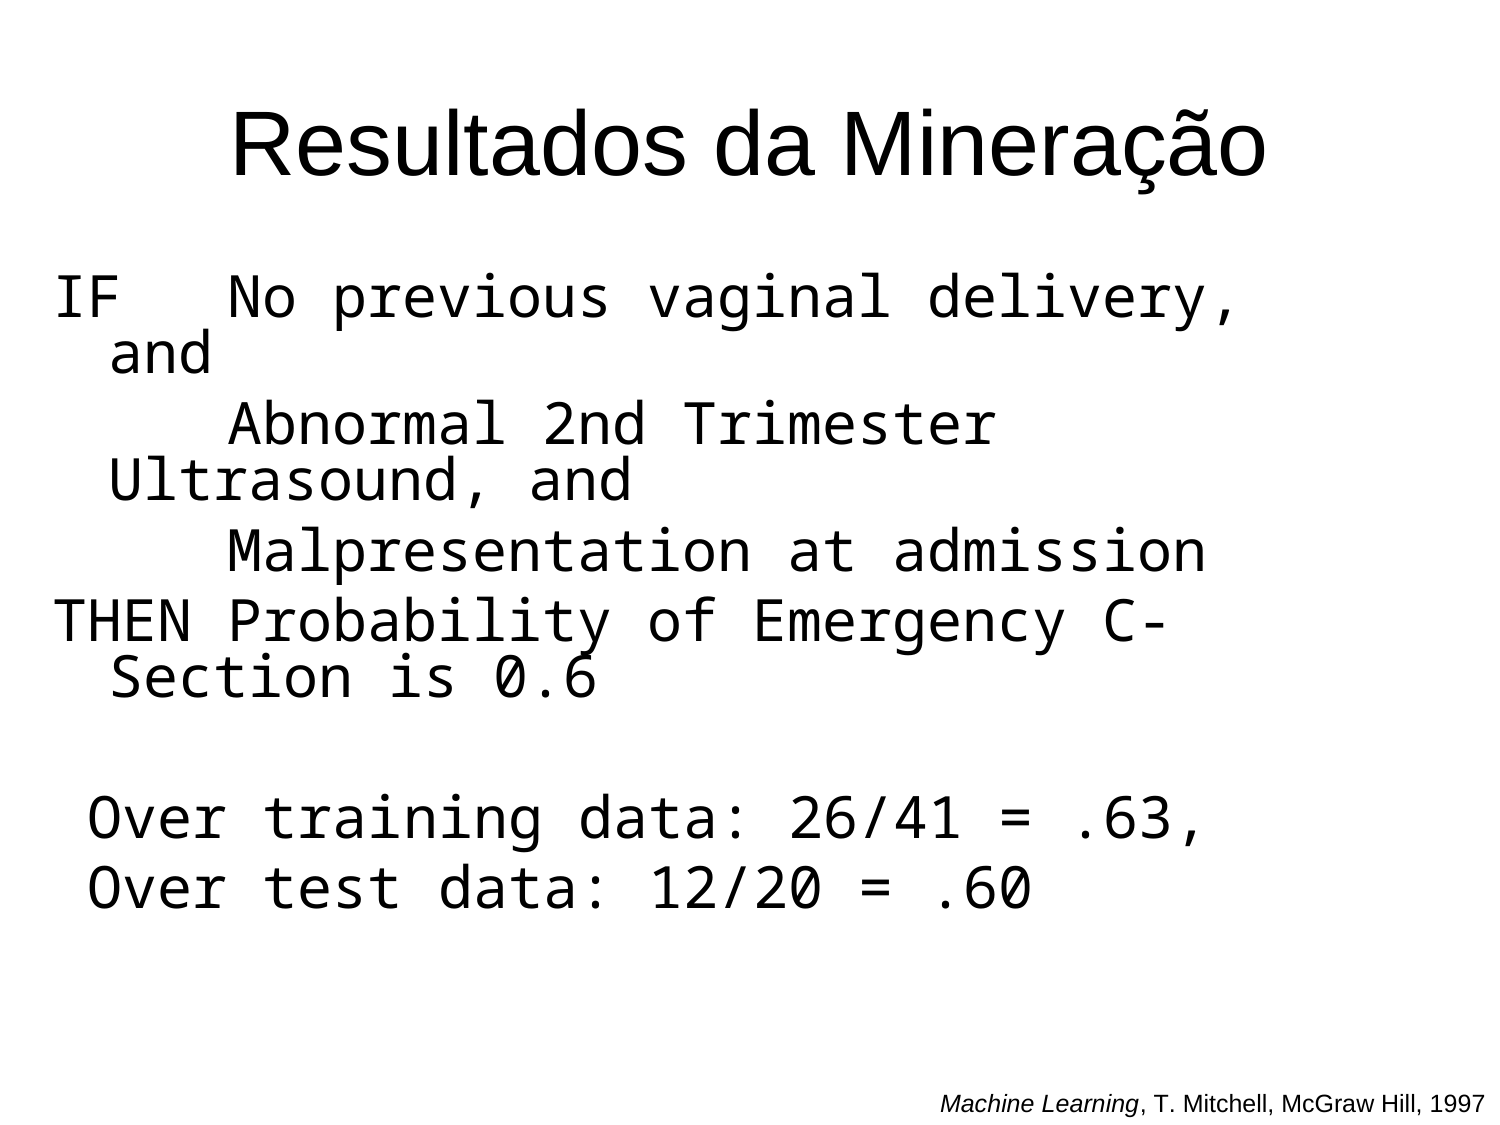

# Resultados da Mineração
IF No previous vaginal delivery, and
 Abnormal 2nd Trimester Ultrasound, and
 Malpresentation at admission
THEN Probability of Emergency C-Section is 0.6
 Over training data: 26/41 = .63,
 Over test data: 12/20 = .60
Machine Learning, T. Mitchell, McGraw Hill, 1997